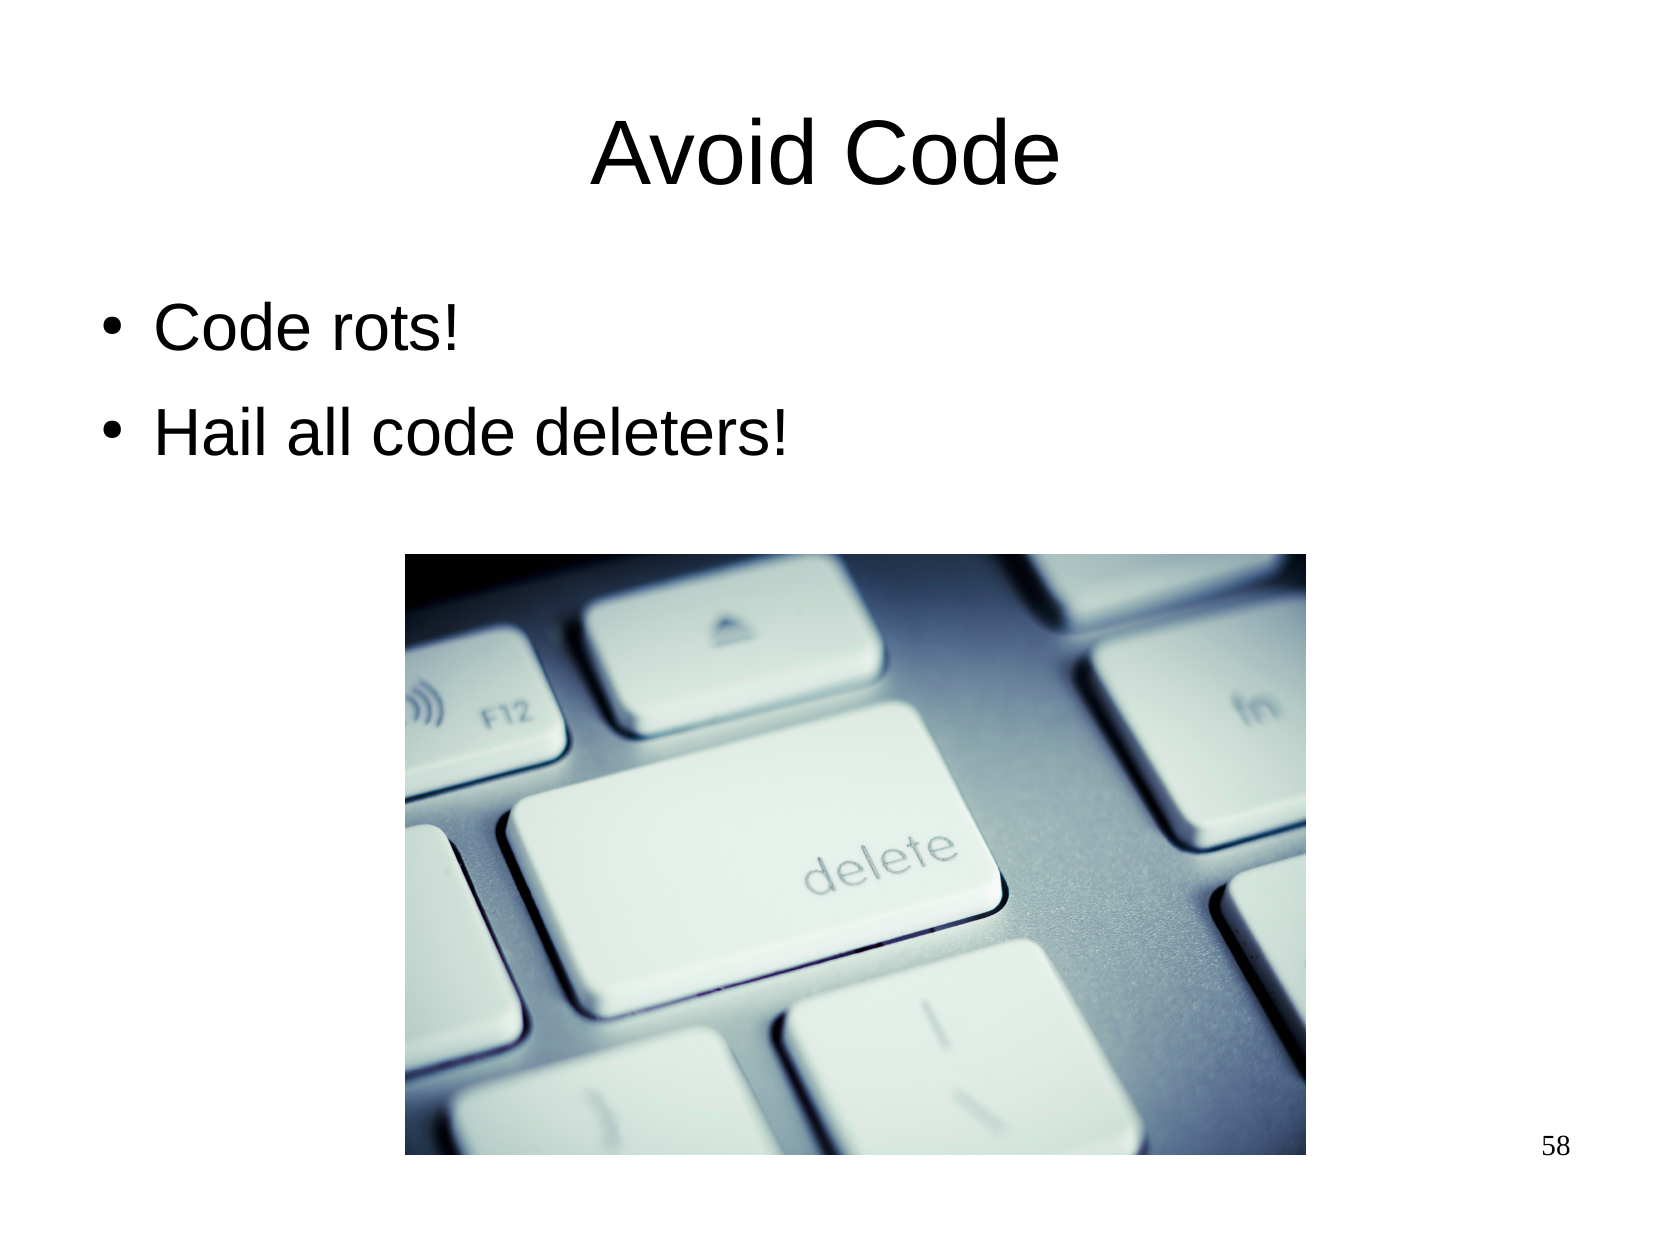

# Avoid Code
Code rots!
Hail all code deleters!
58